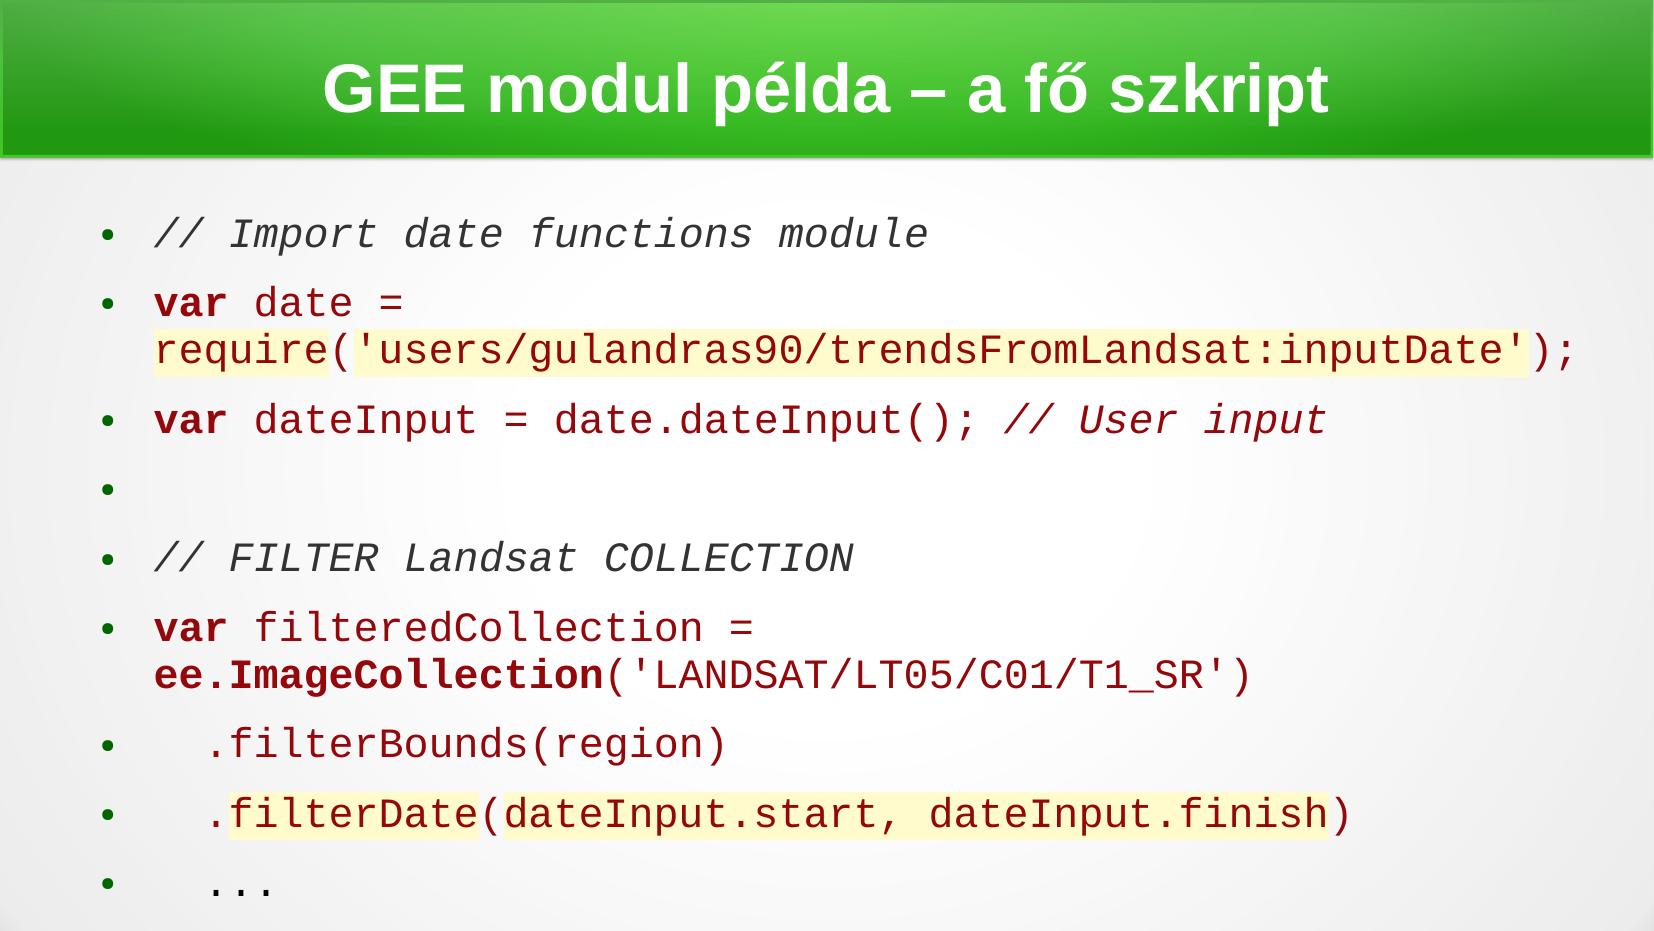

# GEE modul példa – a fő szkript
// Import date functions module
var date = require('users/gulandras90/trendsFromLandsat:inputDate');
var dateInput = date.dateInput(); // User input
// FILTER Landsat COLLECTION
var filteredCollection = ee.ImageCollection('LANDSAT/LT05/C01/T1_SR')
 .filterBounds(region)
 .filterDate(dateInput.start, dateInput.finish)
 ...